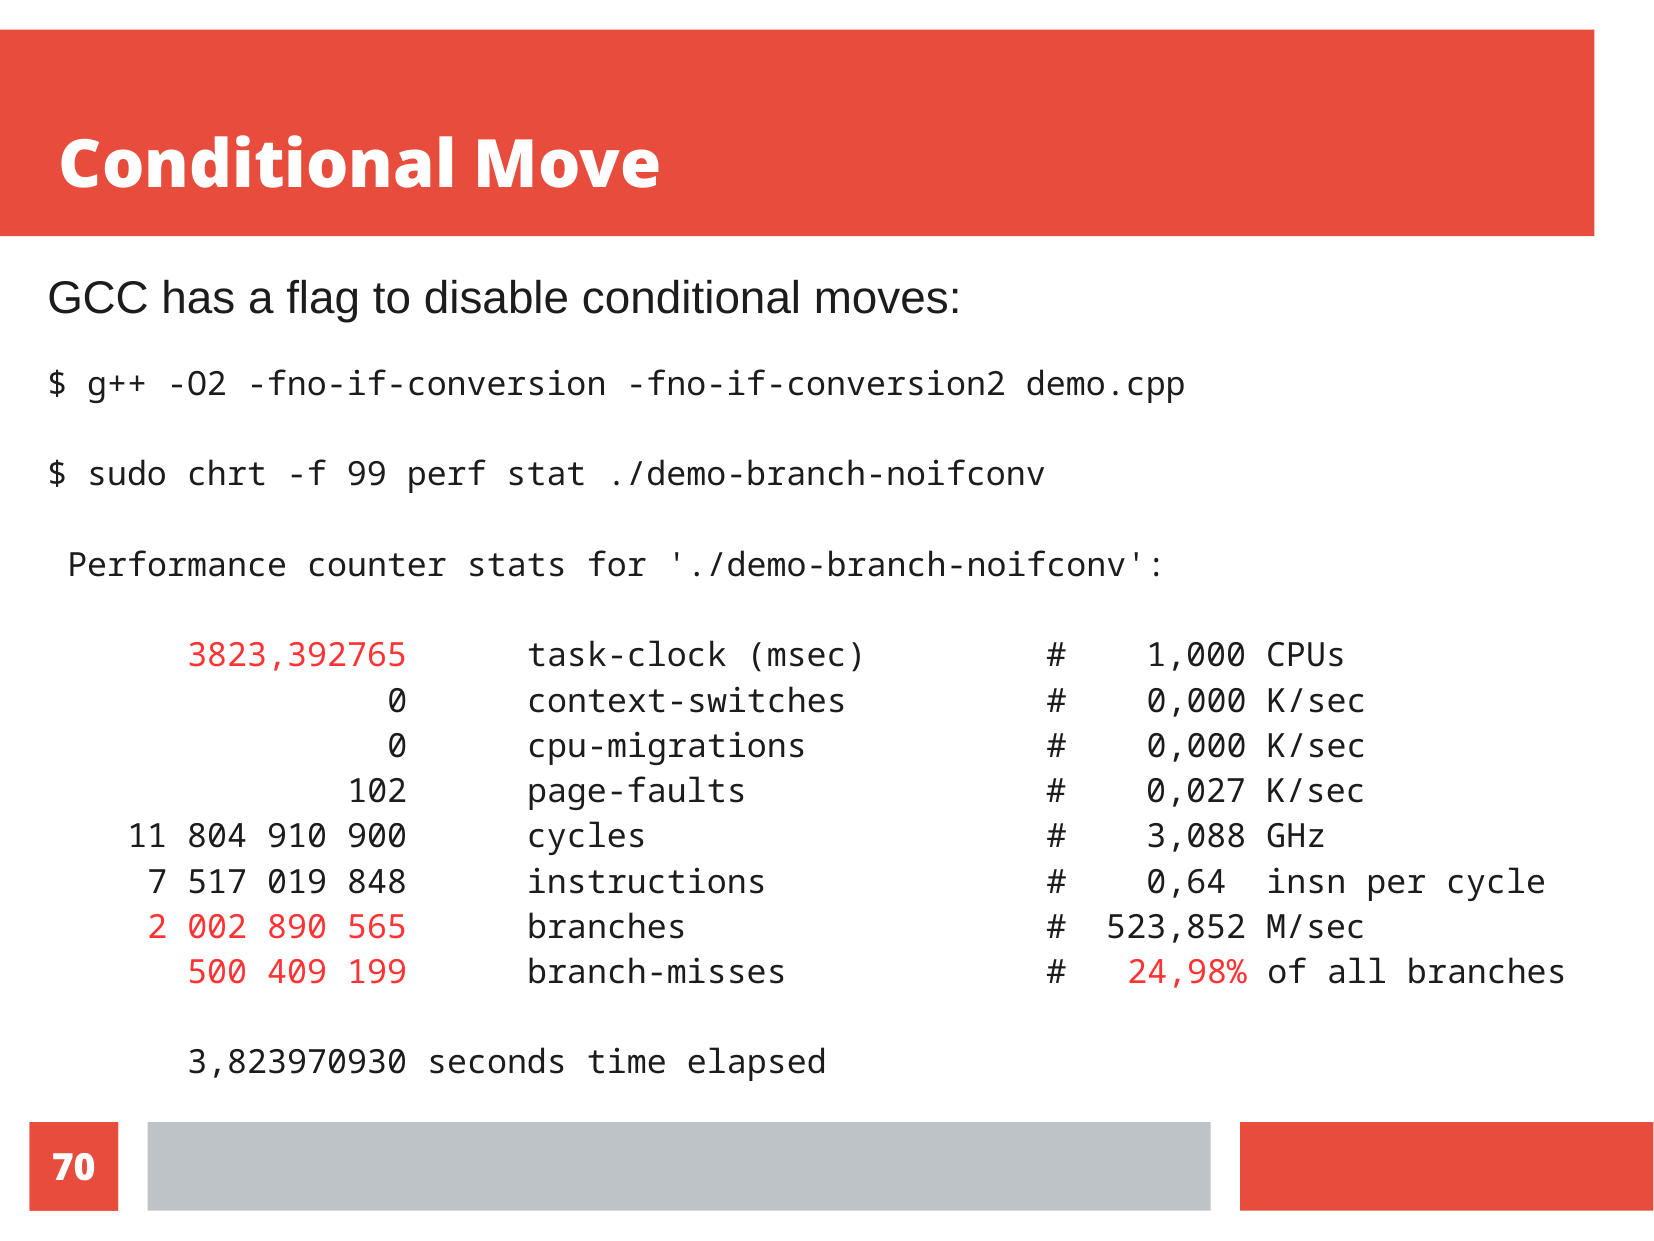

# Conditional Move
GCC has a flag to disable conditional moves:
$ g++ -O2 -fno-if-conversion -fno-if-conversion2 demo.cpp
$ sudo chrt -f 99 perf stat ./demo-branch-noifconv
 Performance counter stats for './demo-branch-noifconv':
 3823,392765 task-clock (msec) # 1,000 CPUs
 0 context-switches # 0,000 K/sec
 0 cpu-migrations # 0,000 K/sec
 102 page-faults # 0,027 K/sec
 11 804 910 900 cycles # 3,088 GHz
 7 517 019 848 instructions # 0,64 insn per cycle
 2 002 890 565 branches # 523,852 M/sec
 500 409 199 branch-misses # 24,98% of all branches
 3,823970930 seconds time elapsed
70